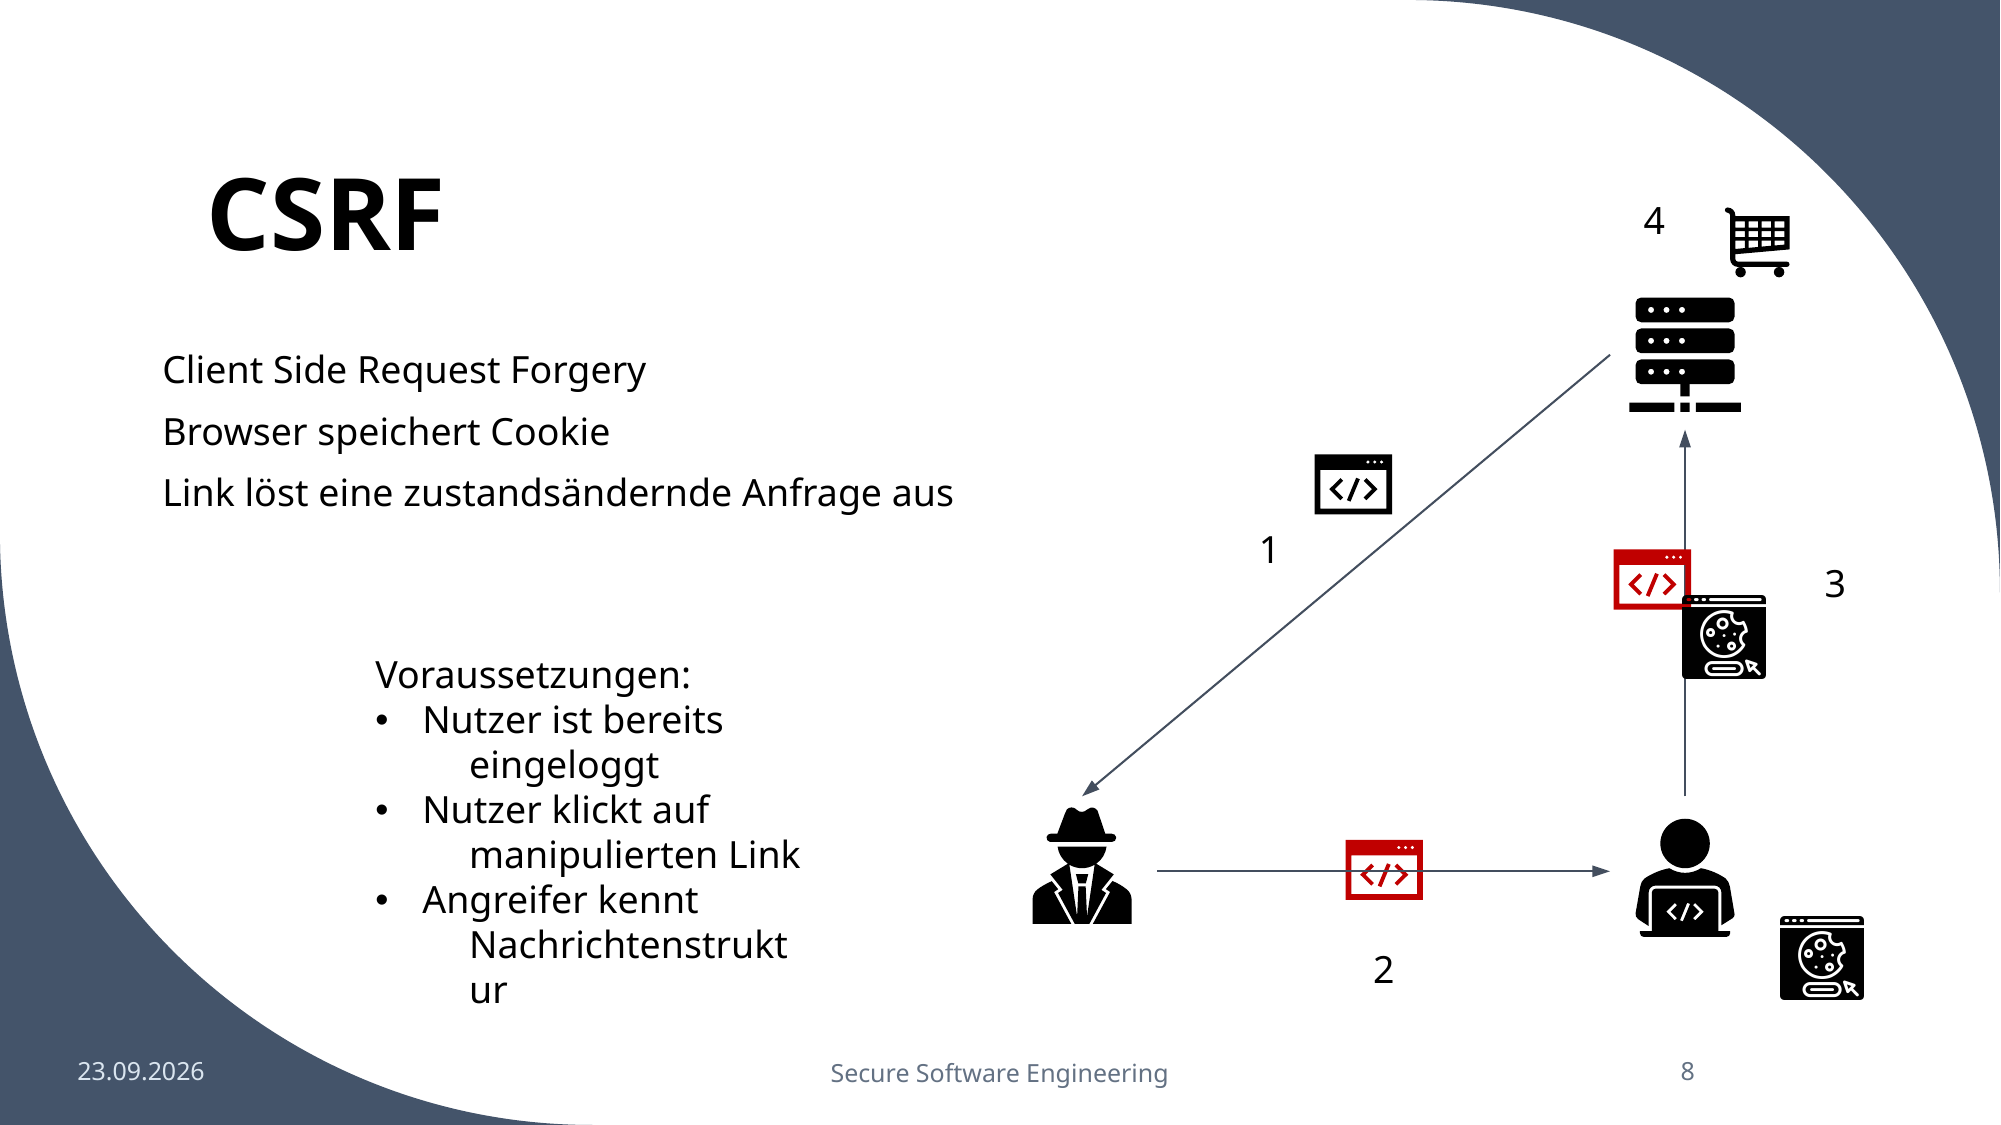

# CSRF
4
Client Side Request Forgery
Browser speichert Cookie
Link löst eine zustandsändernde Anfrage aus
1
3
Voraussetzungen:
Nutzer ist bereits eingeloggt
Nutzer klickt auf manipulierten Link
Angreifer kennt Nachrichtenstruktur
2
Secure Software Engineering
7